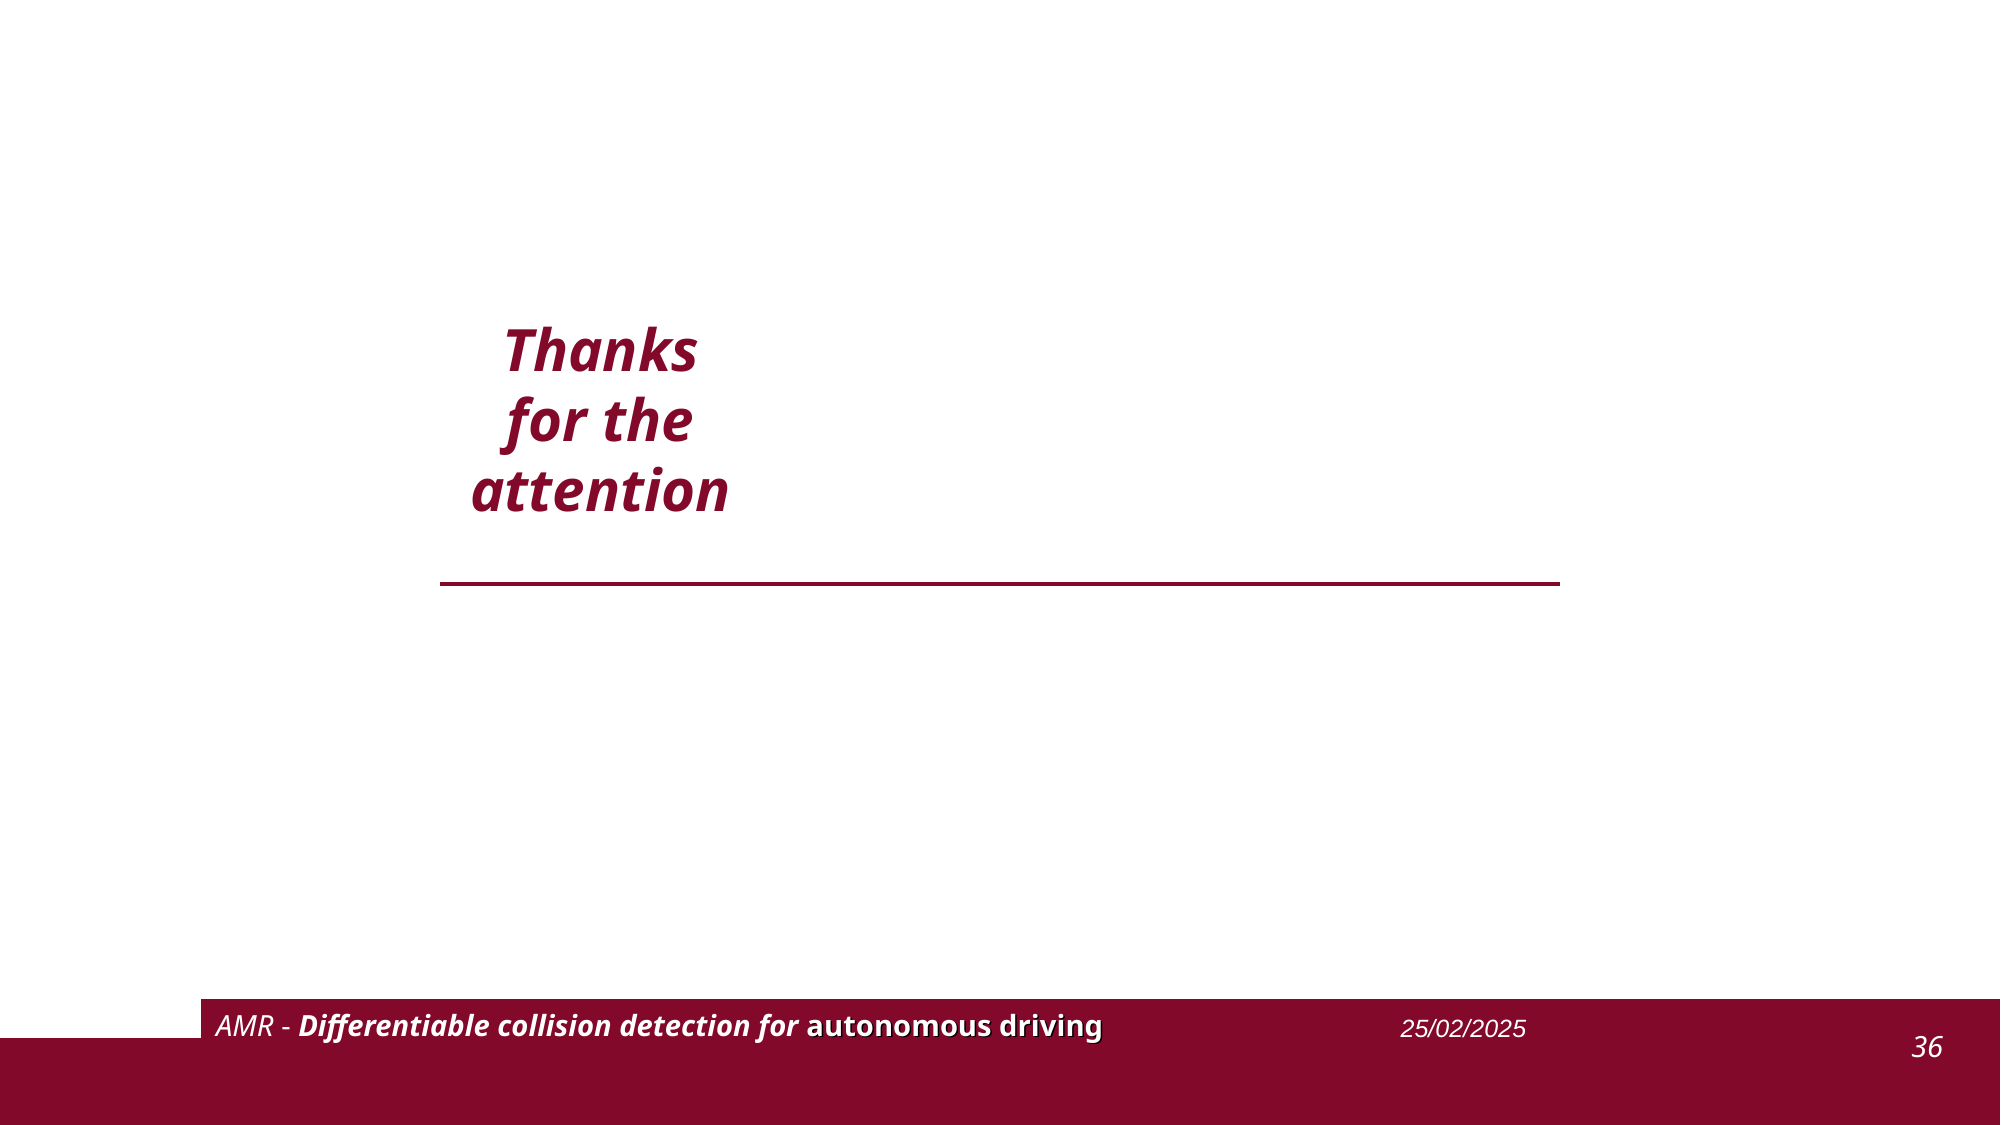

Thanks
for the
attention
AMR - Differentiable collision detection for autonomous driving
25/02/2025